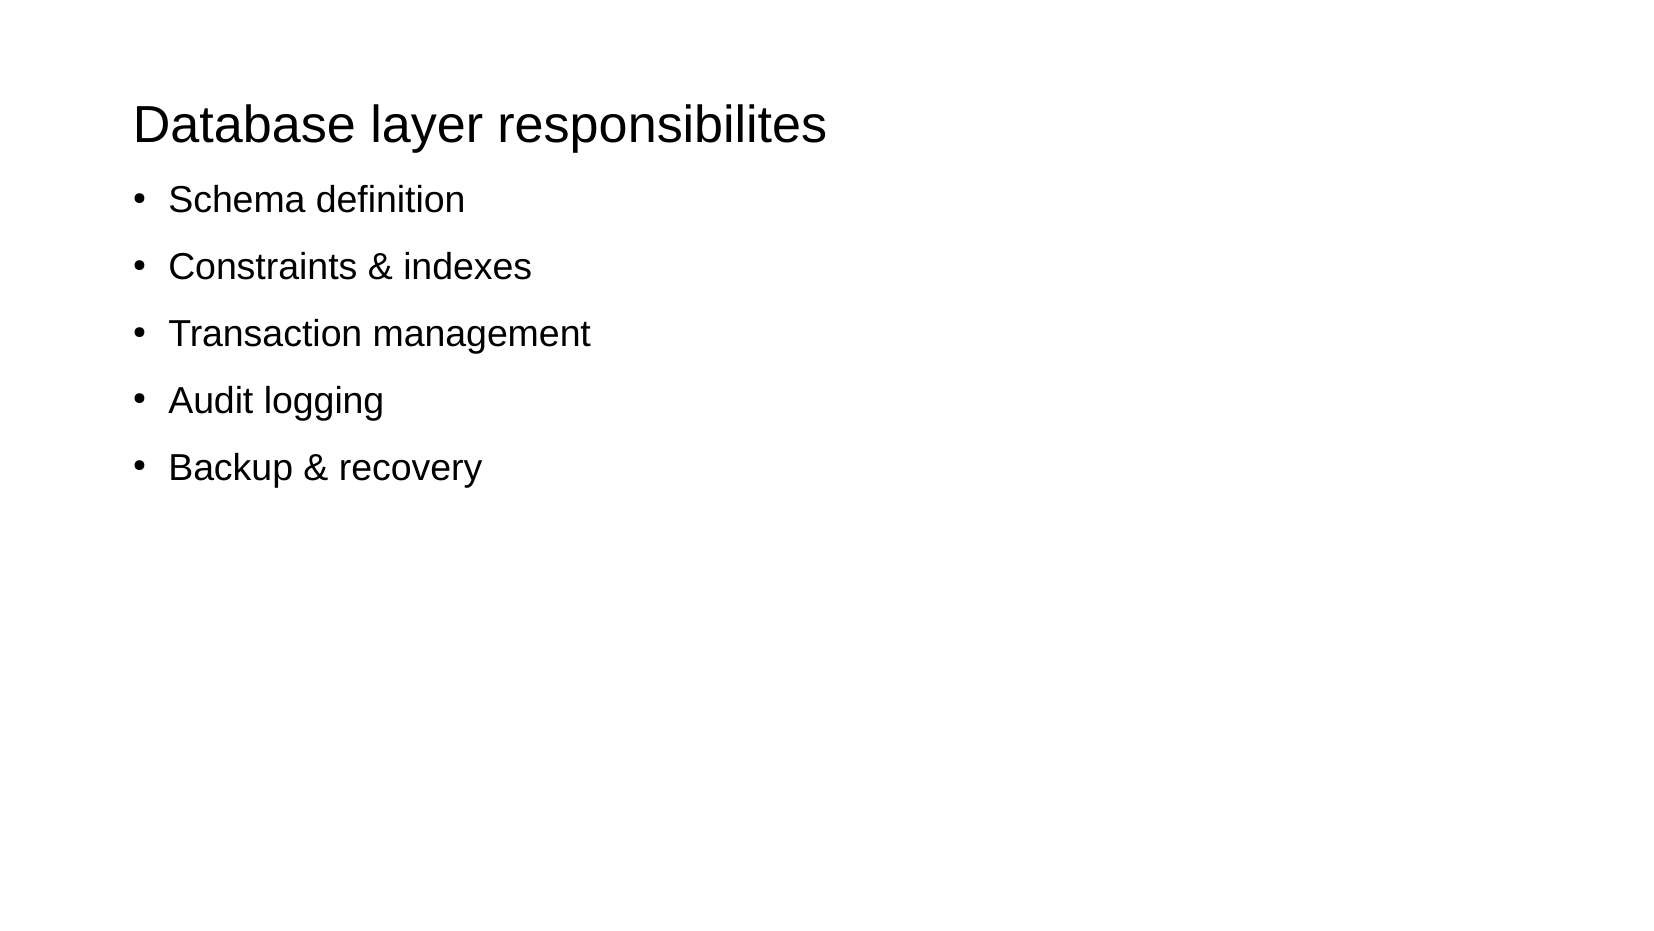

Database layer responsibilites
Schema definition
Constraints & indexes
Transaction management
Audit logging
Backup & recovery